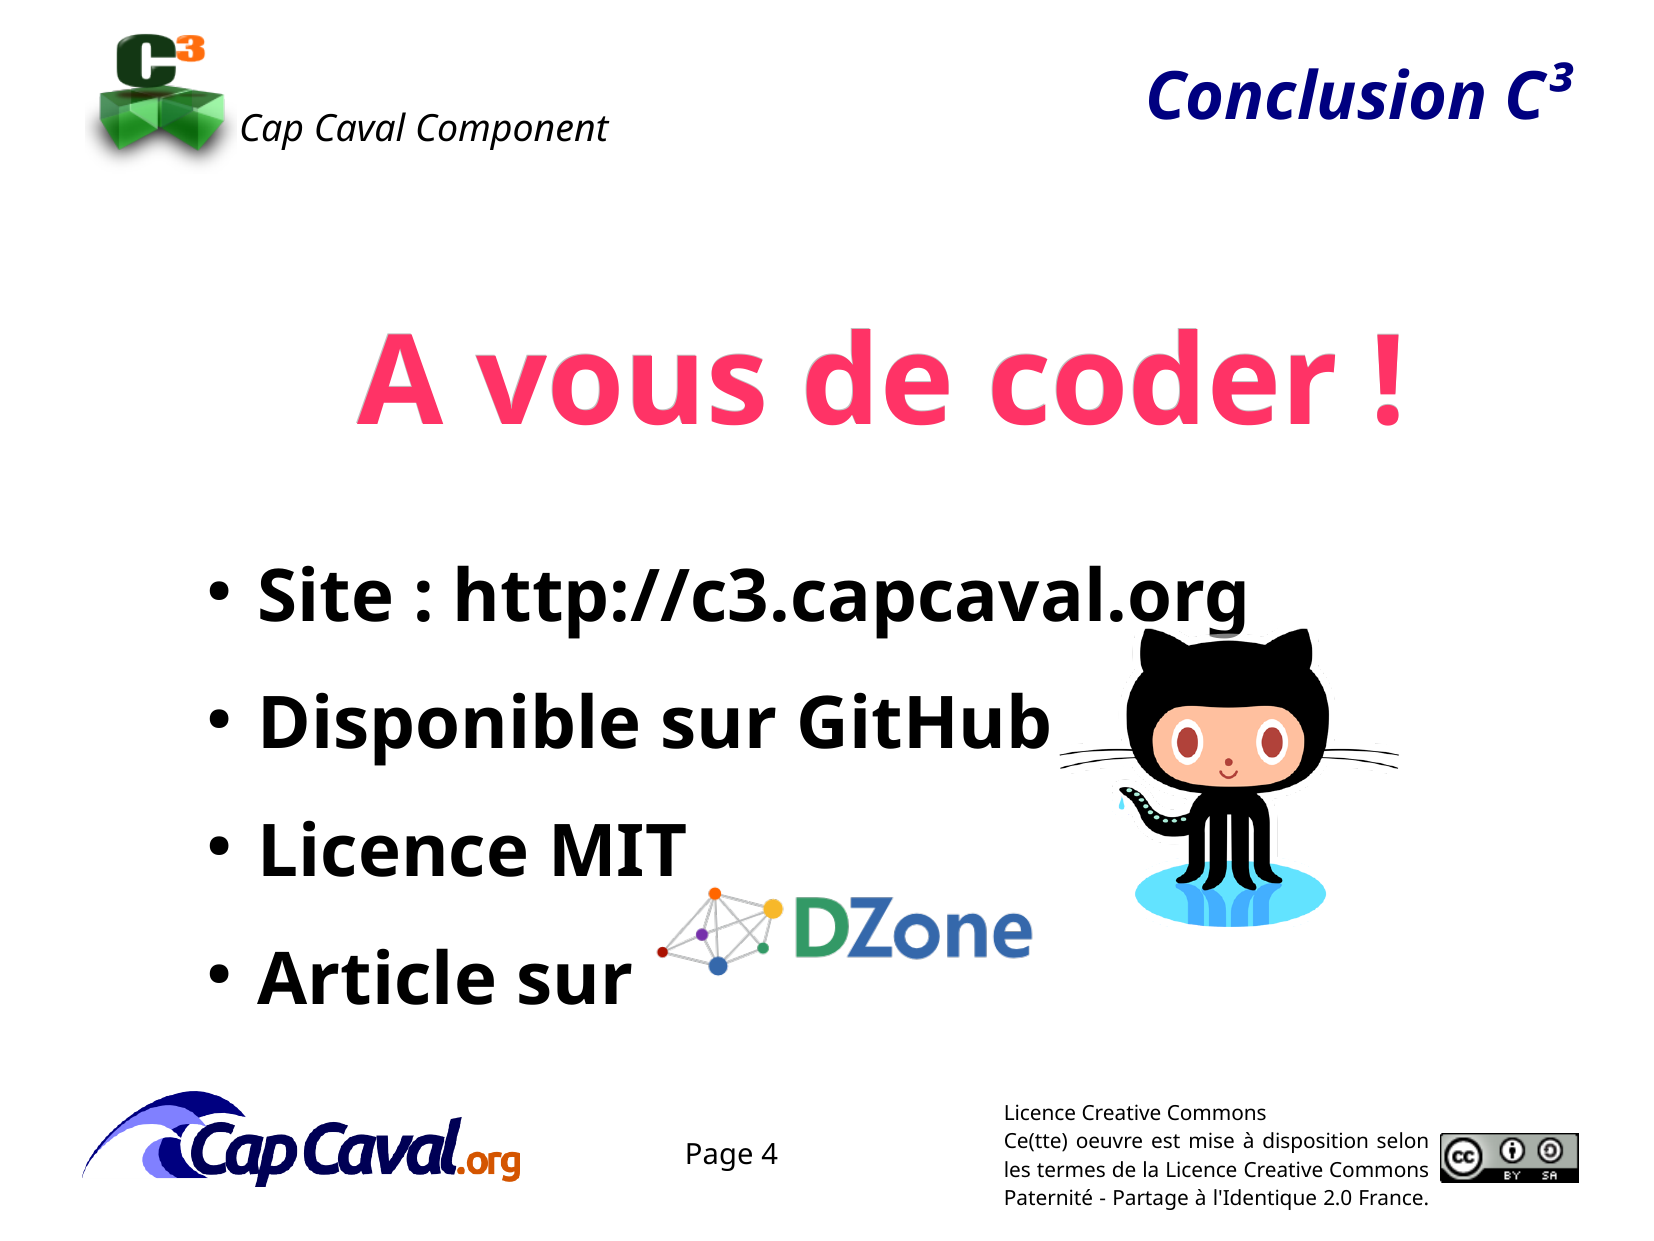

# Conclusion C³
A vous de coder !
Site : http://c3.capcaval.org
Disponible sur GitHub
Licence MIT
Article sur
4